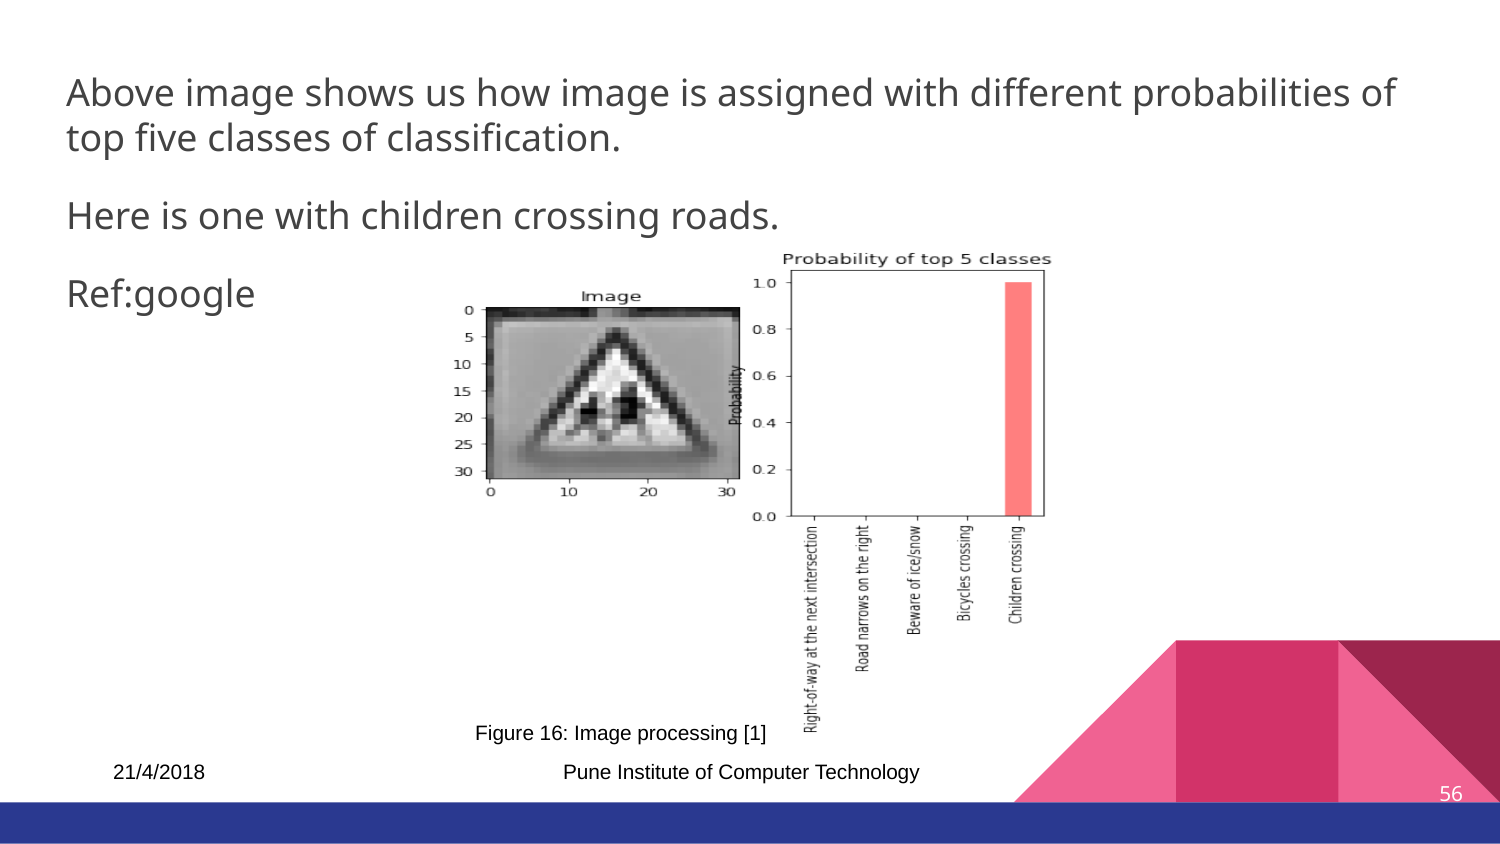

# Above image shows us how image is assigned with different probabilities of top five classes of classification.
Here is one with children crossing roads.
Ref:google
Figure 16: Image processing [1]